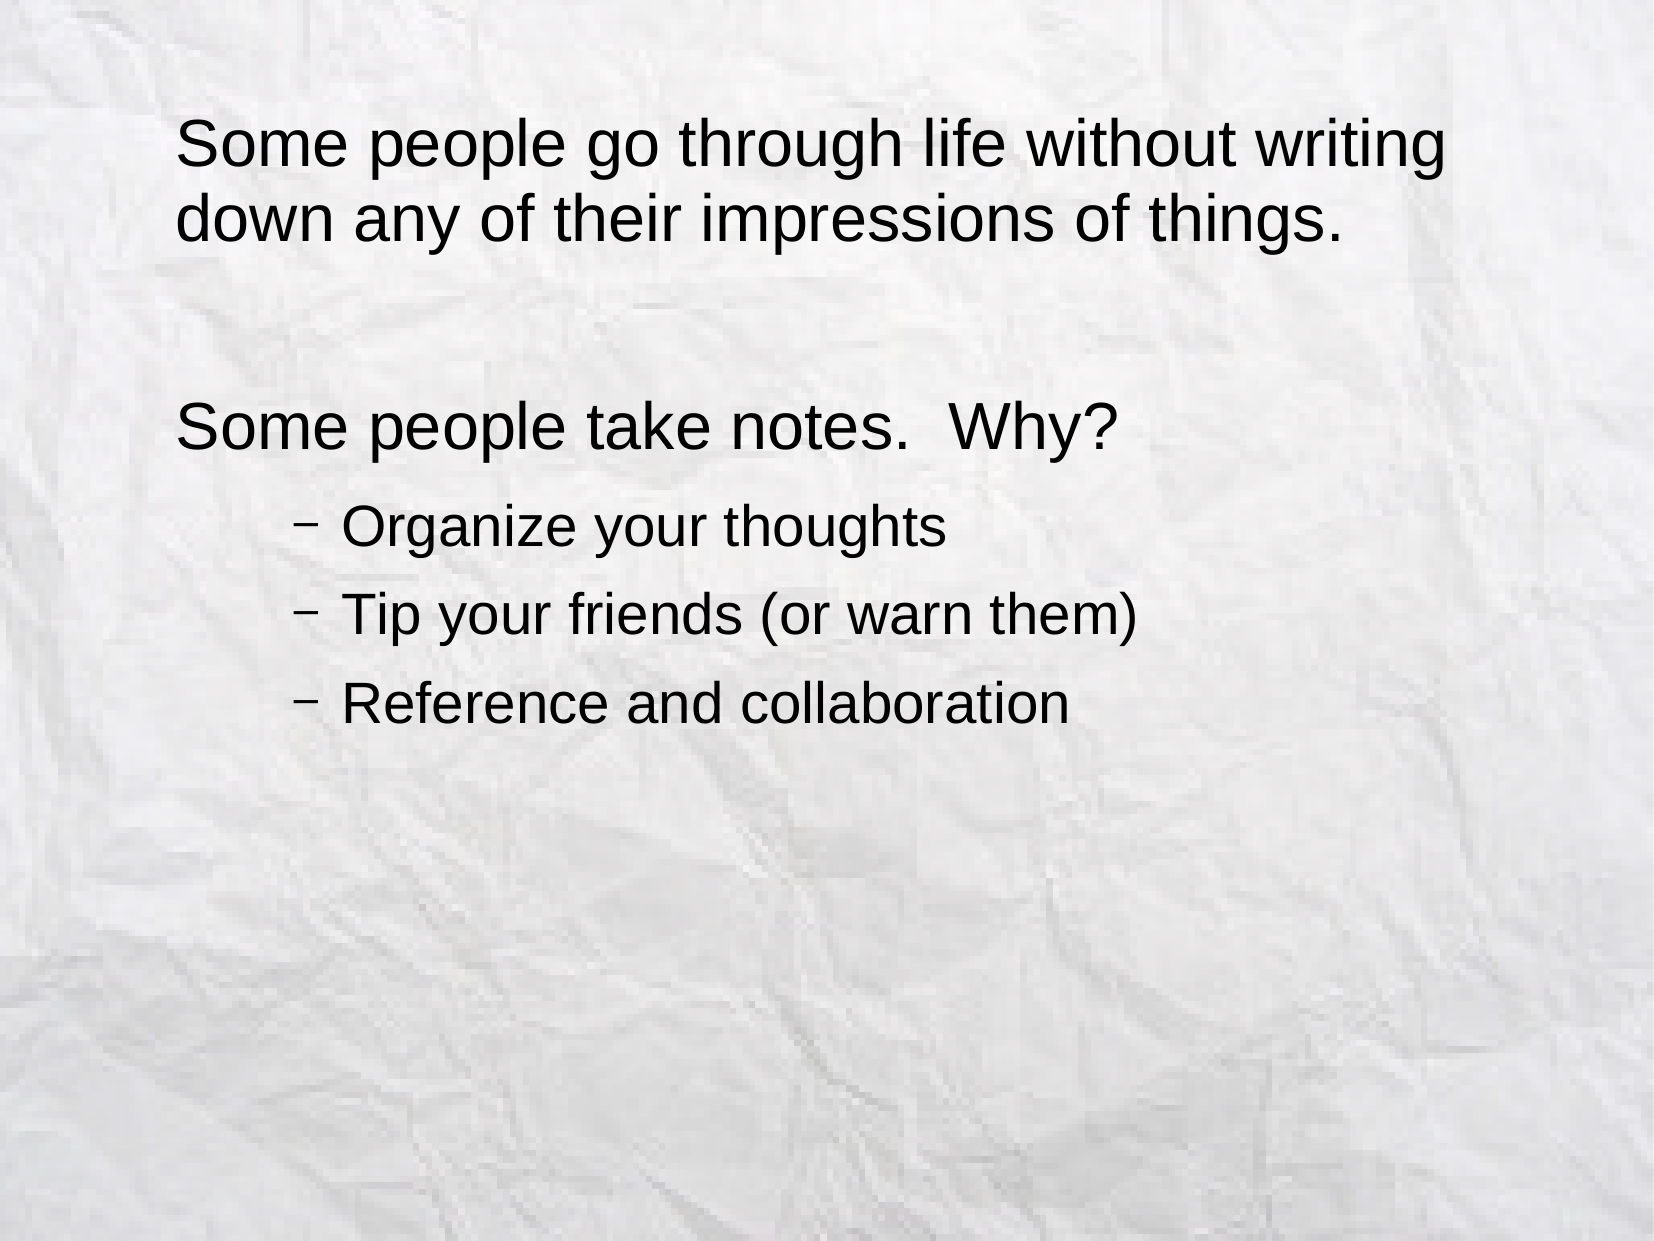

#
Some people go through life without writing down any of their impressions of things.
Some people take notes. Why?
Organize your thoughts
Tip your friends (or warn them)
Reference and collaboration